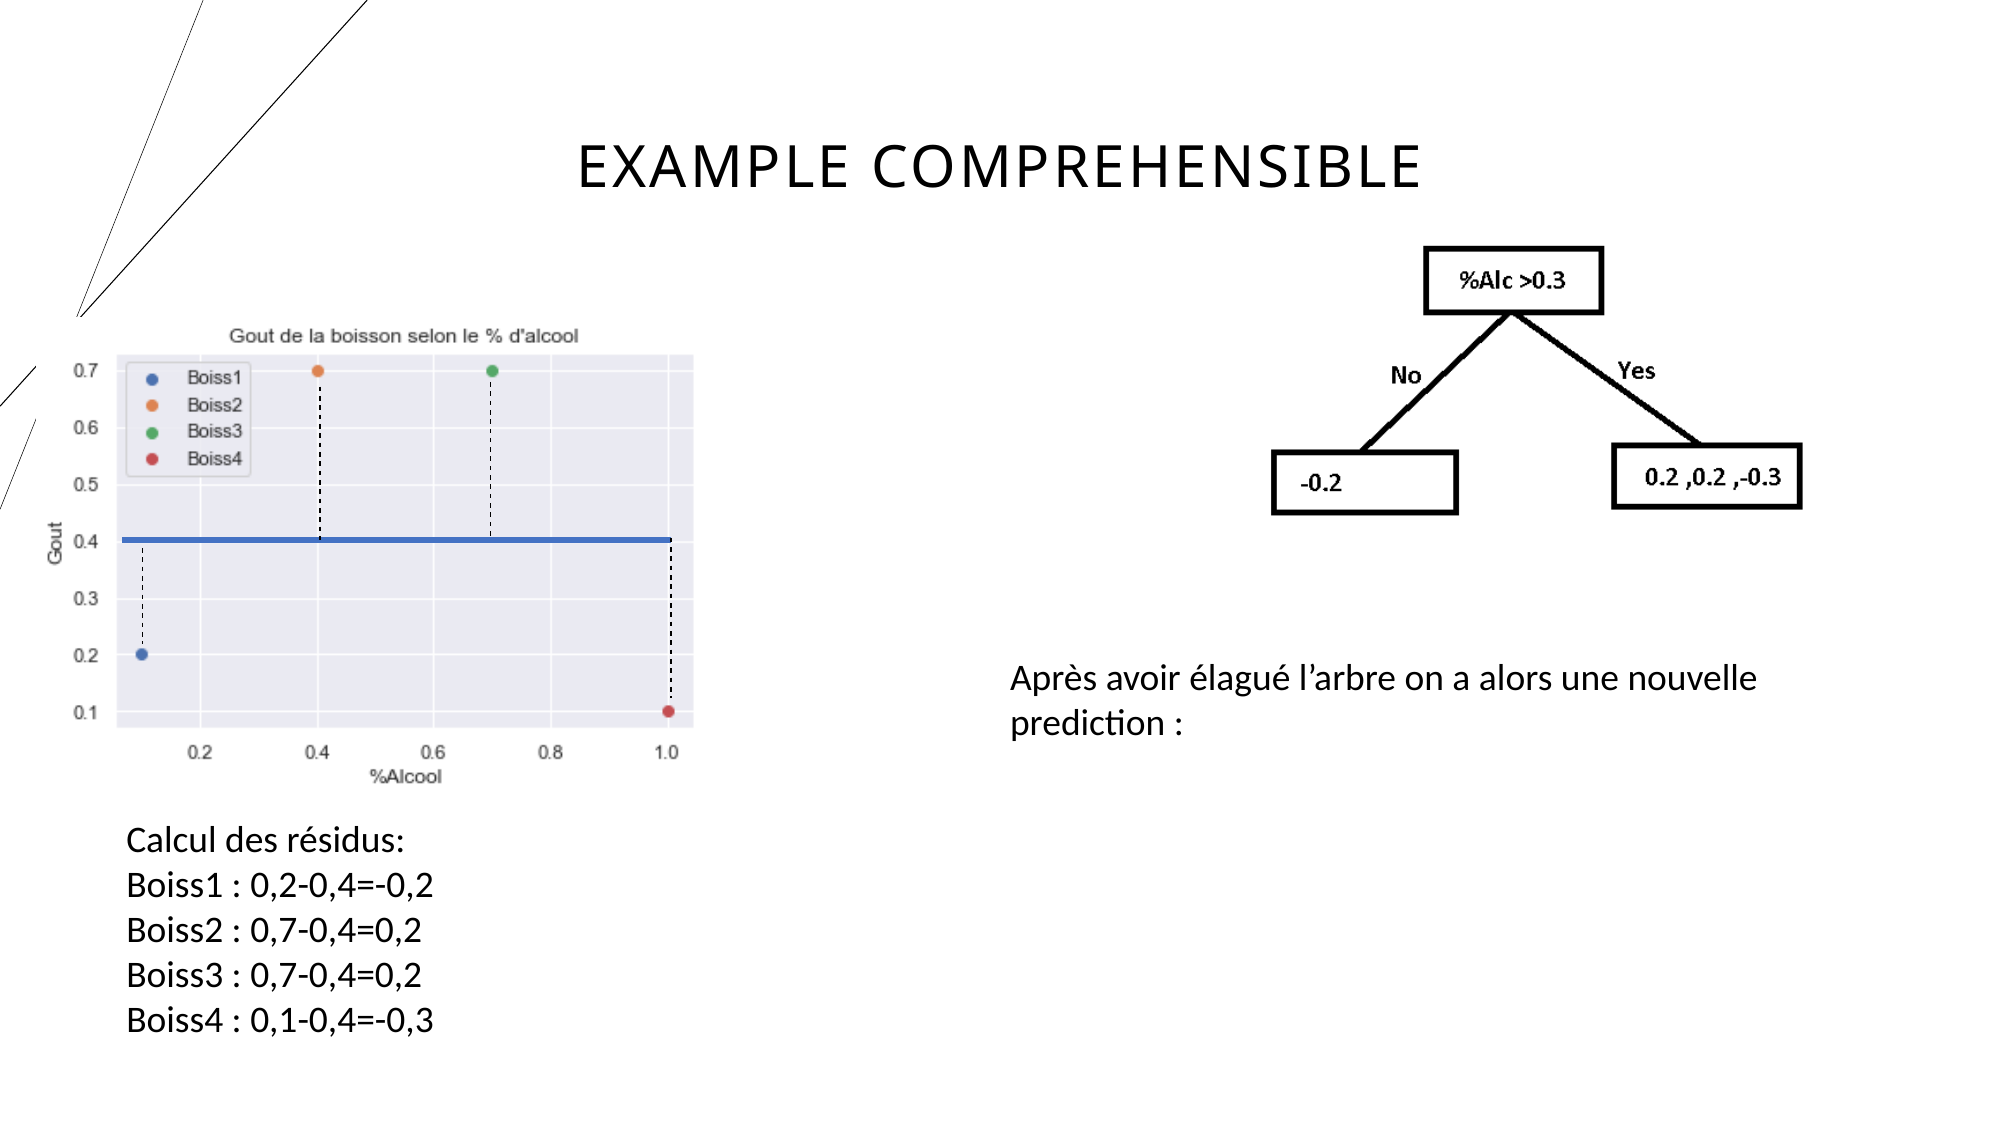

# Example comprehensible
Après avoir élagué l’arbre on a alors une nouvelle prediction :
Calcul des résidus:
Boiss1 : 0,2-0,4=-0,2
Boiss2 : 0,7-0,4=0,2
Boiss3 : 0,7-0,4=0,2
Boiss4 : 0,1-0,4=-0,3